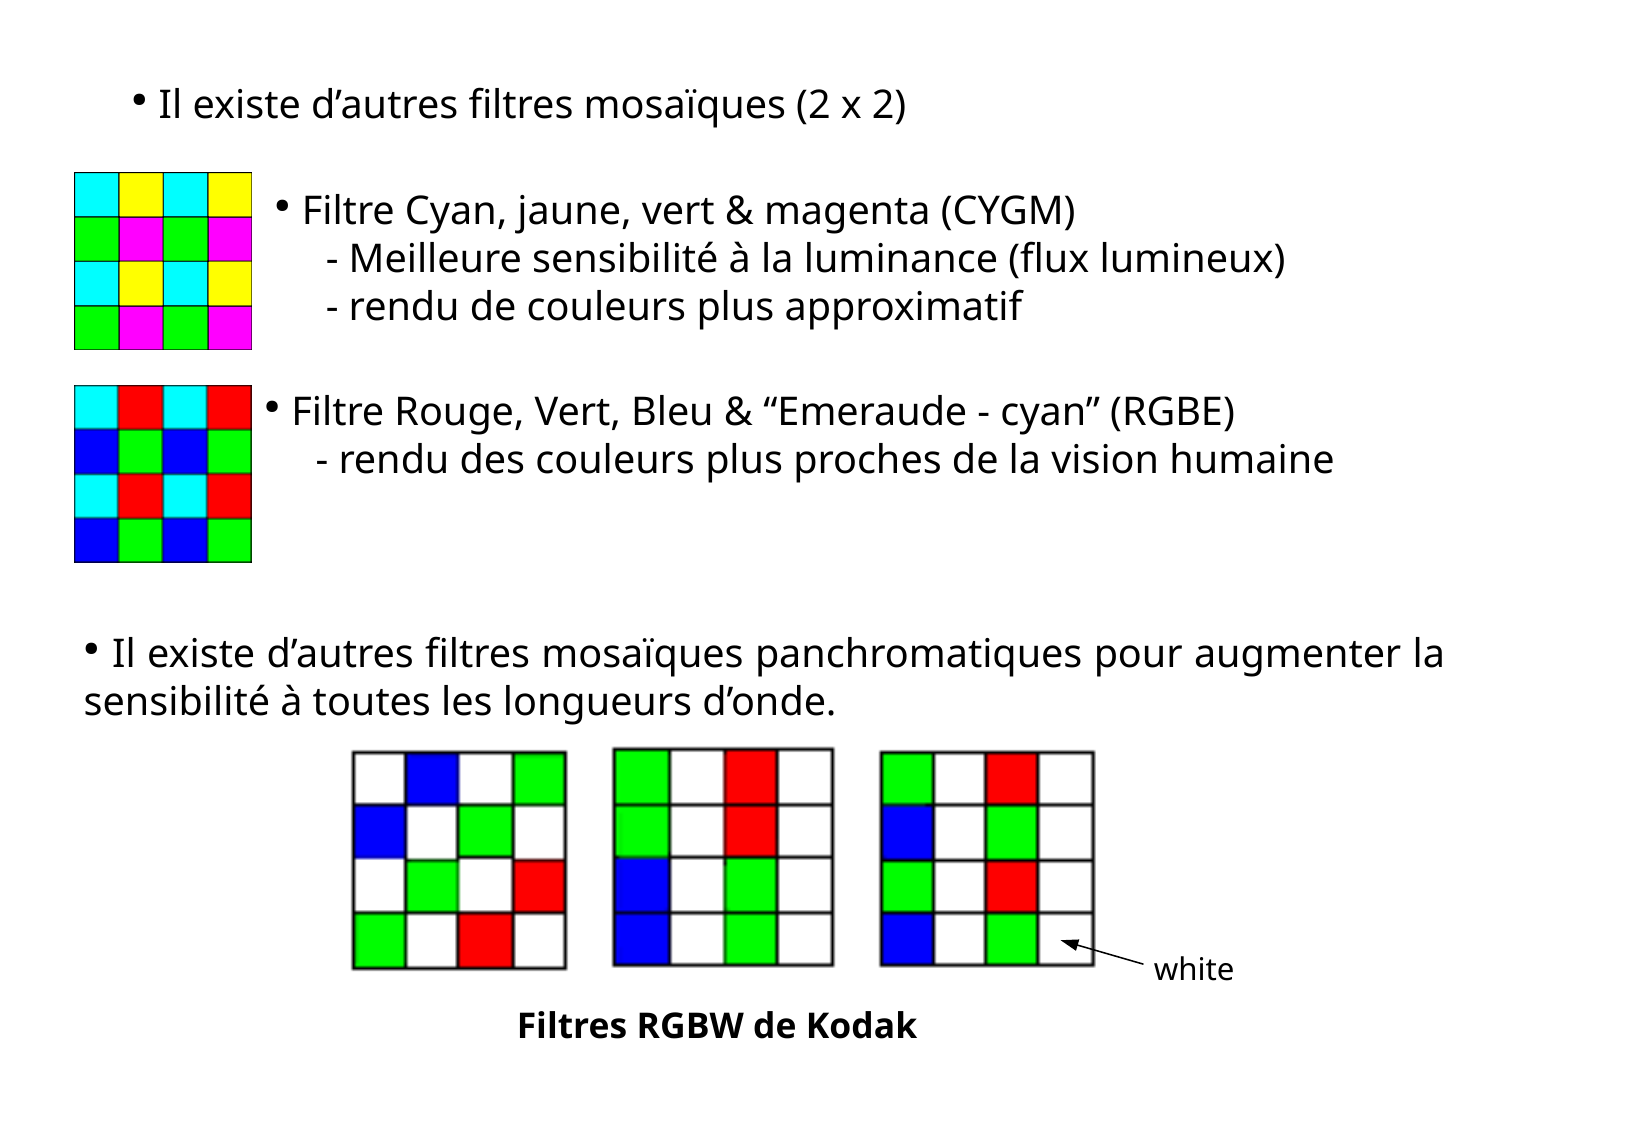

Il existe d’autres filtres mosaïques (2 x 2)
 Filtre Cyan, jaune, vert & magenta (CYGM)
 - Meilleure sensibilité à la luminance (flux lumineux)
 - rendu de couleurs plus approximatif
 Filtre Rouge, Vert, Bleu & “Emeraude - cyan” (RGBE)
 - rendu des couleurs plus proches de la vision humaine
 Il existe d’autres filtres mosaïques panchromatiques pour augmenter la sensibilité à toutes les longueurs d’onde.
white
Filtres RGBW de Kodak